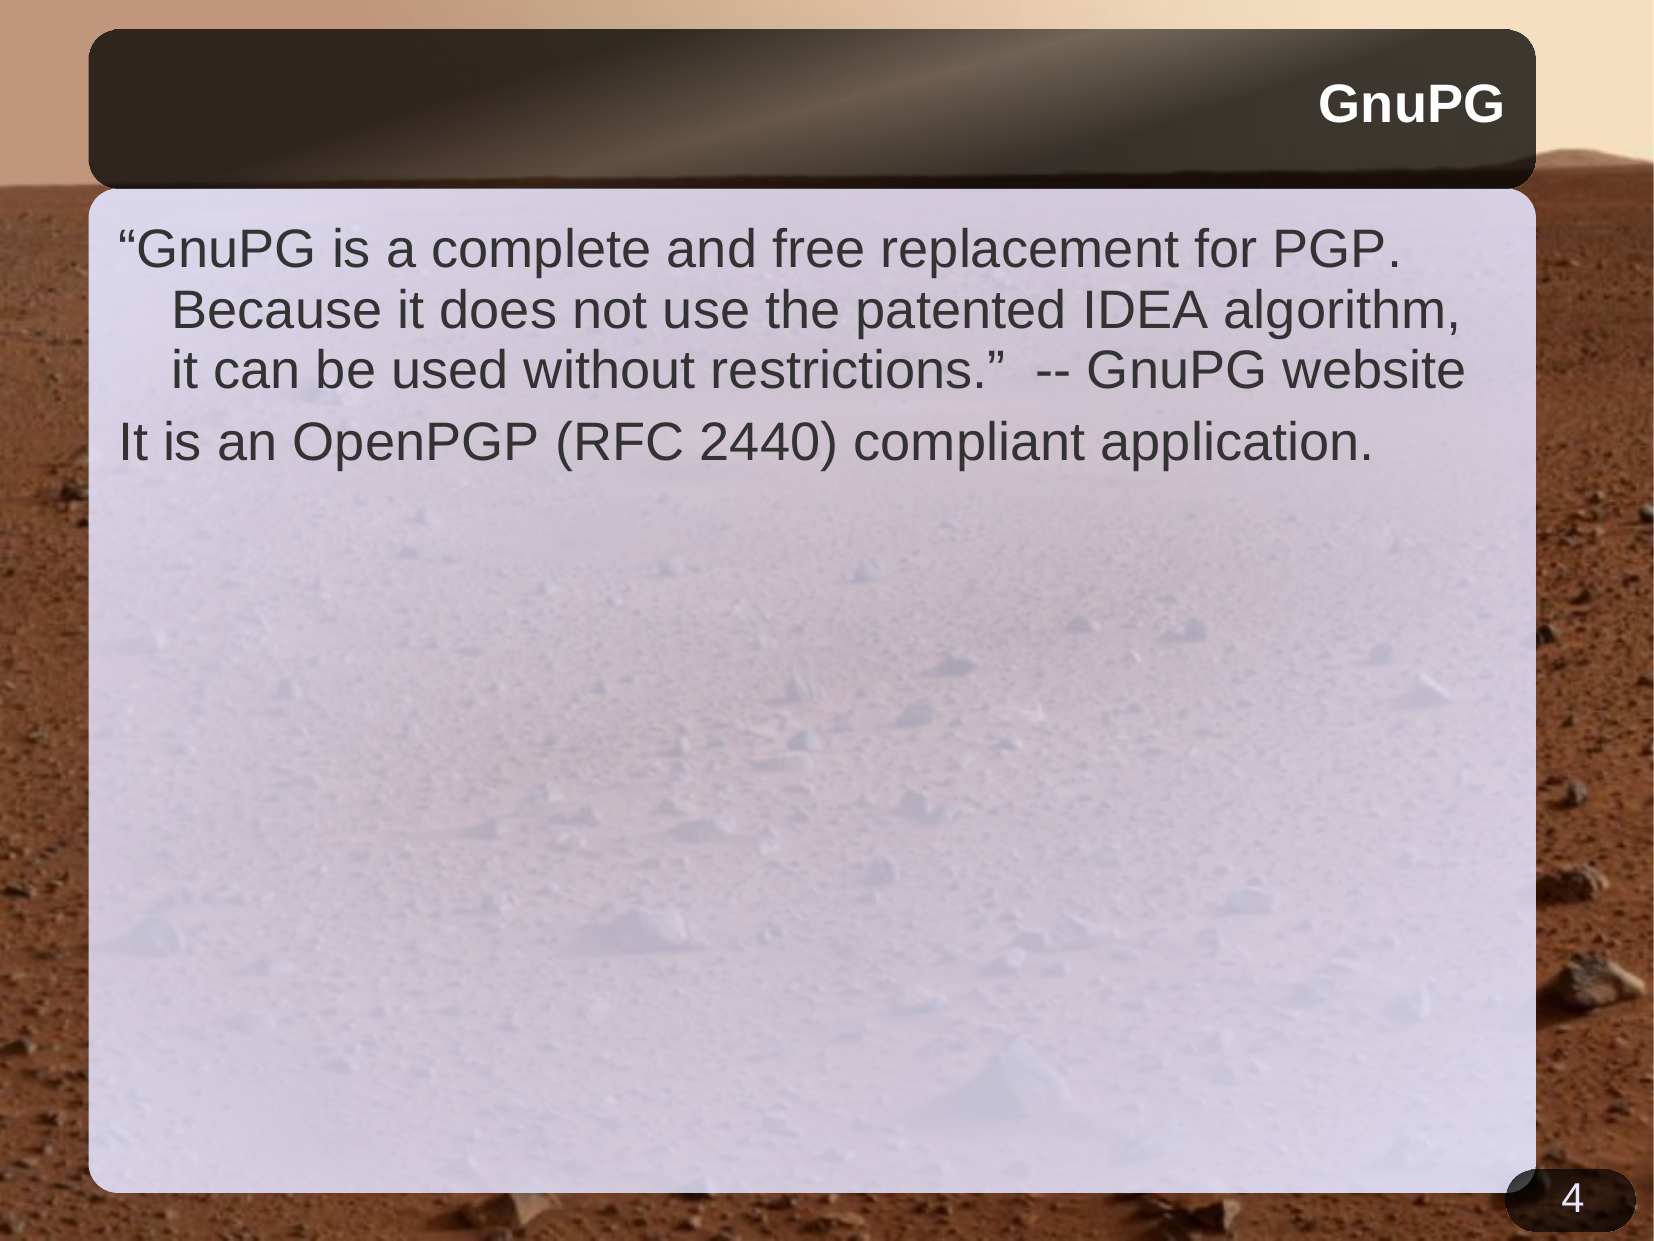

# GnuPG
“GnuPG is a complete and free replacement for PGP. Because it does not use the patented IDEA algorithm, it can be used without restrictions.” -- GnuPG website
It is an OpenPGP (RFC 2440) compliant application.